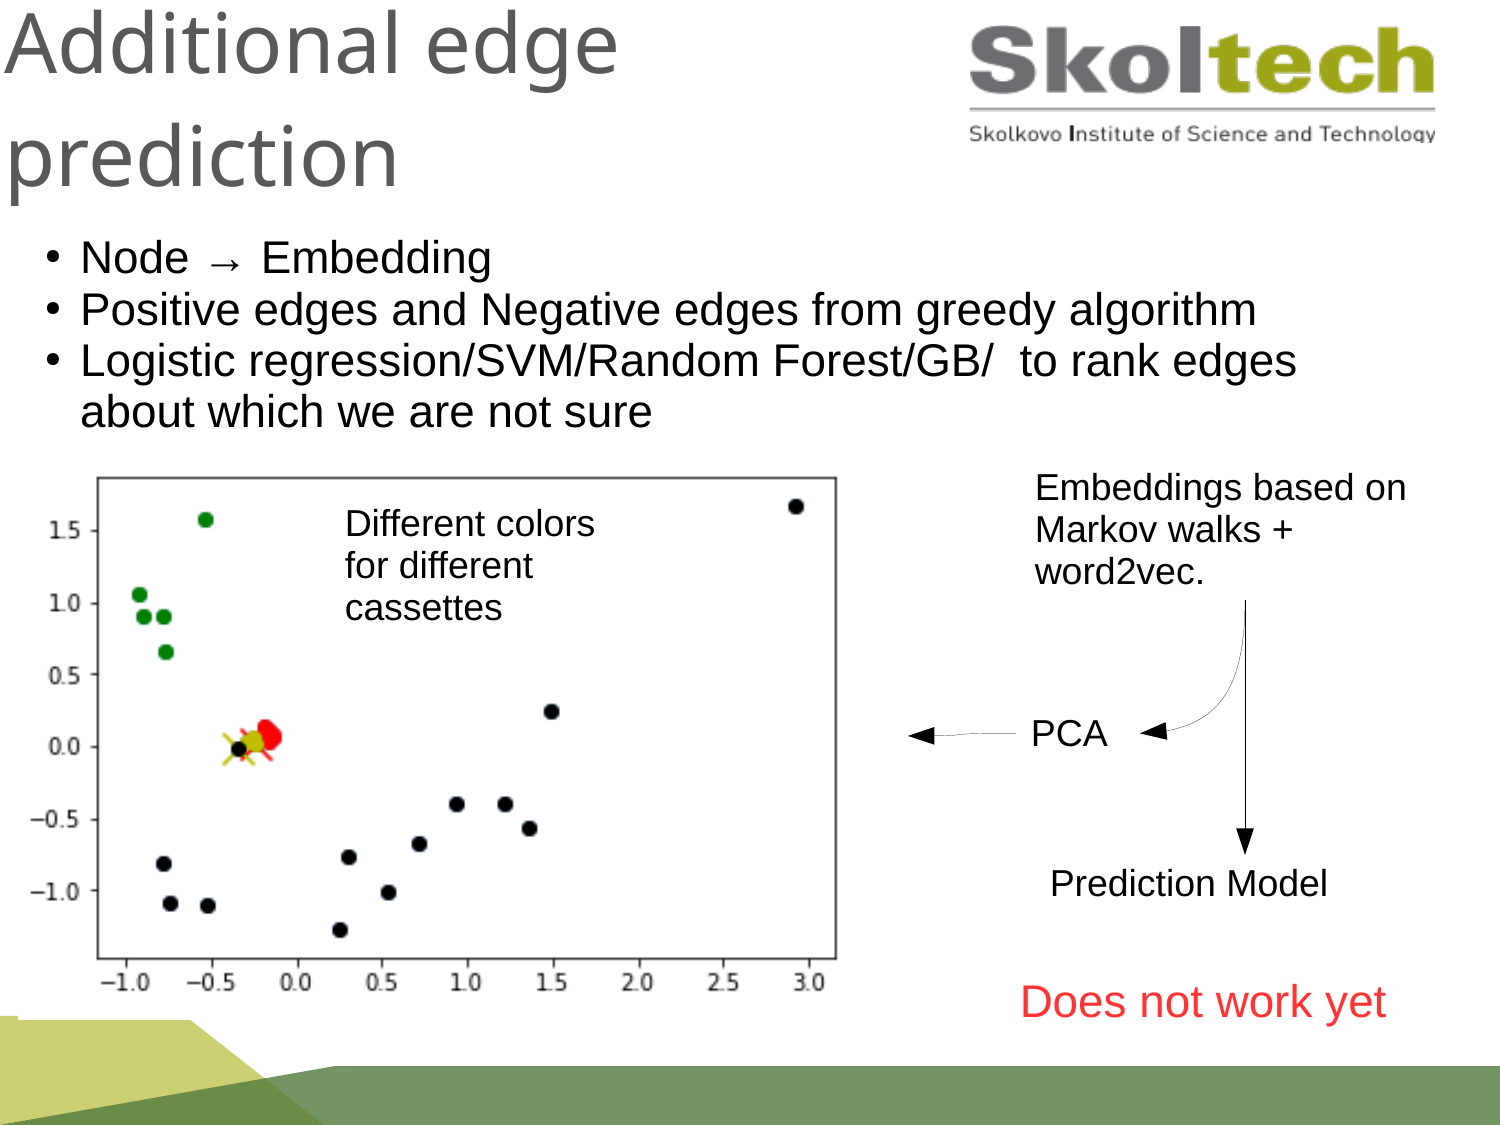

# Additional edge prediction
Node → Embedding
Positive edges and Negative edges from greedy algorithm
Logistic regression/SVM/Random Forest/GB/ to rank edges about which we are not sure
Embeddings based on Markov walks + word2vec.
Different colors for different cassettes
PCA
Prediction Model
Does not work yet